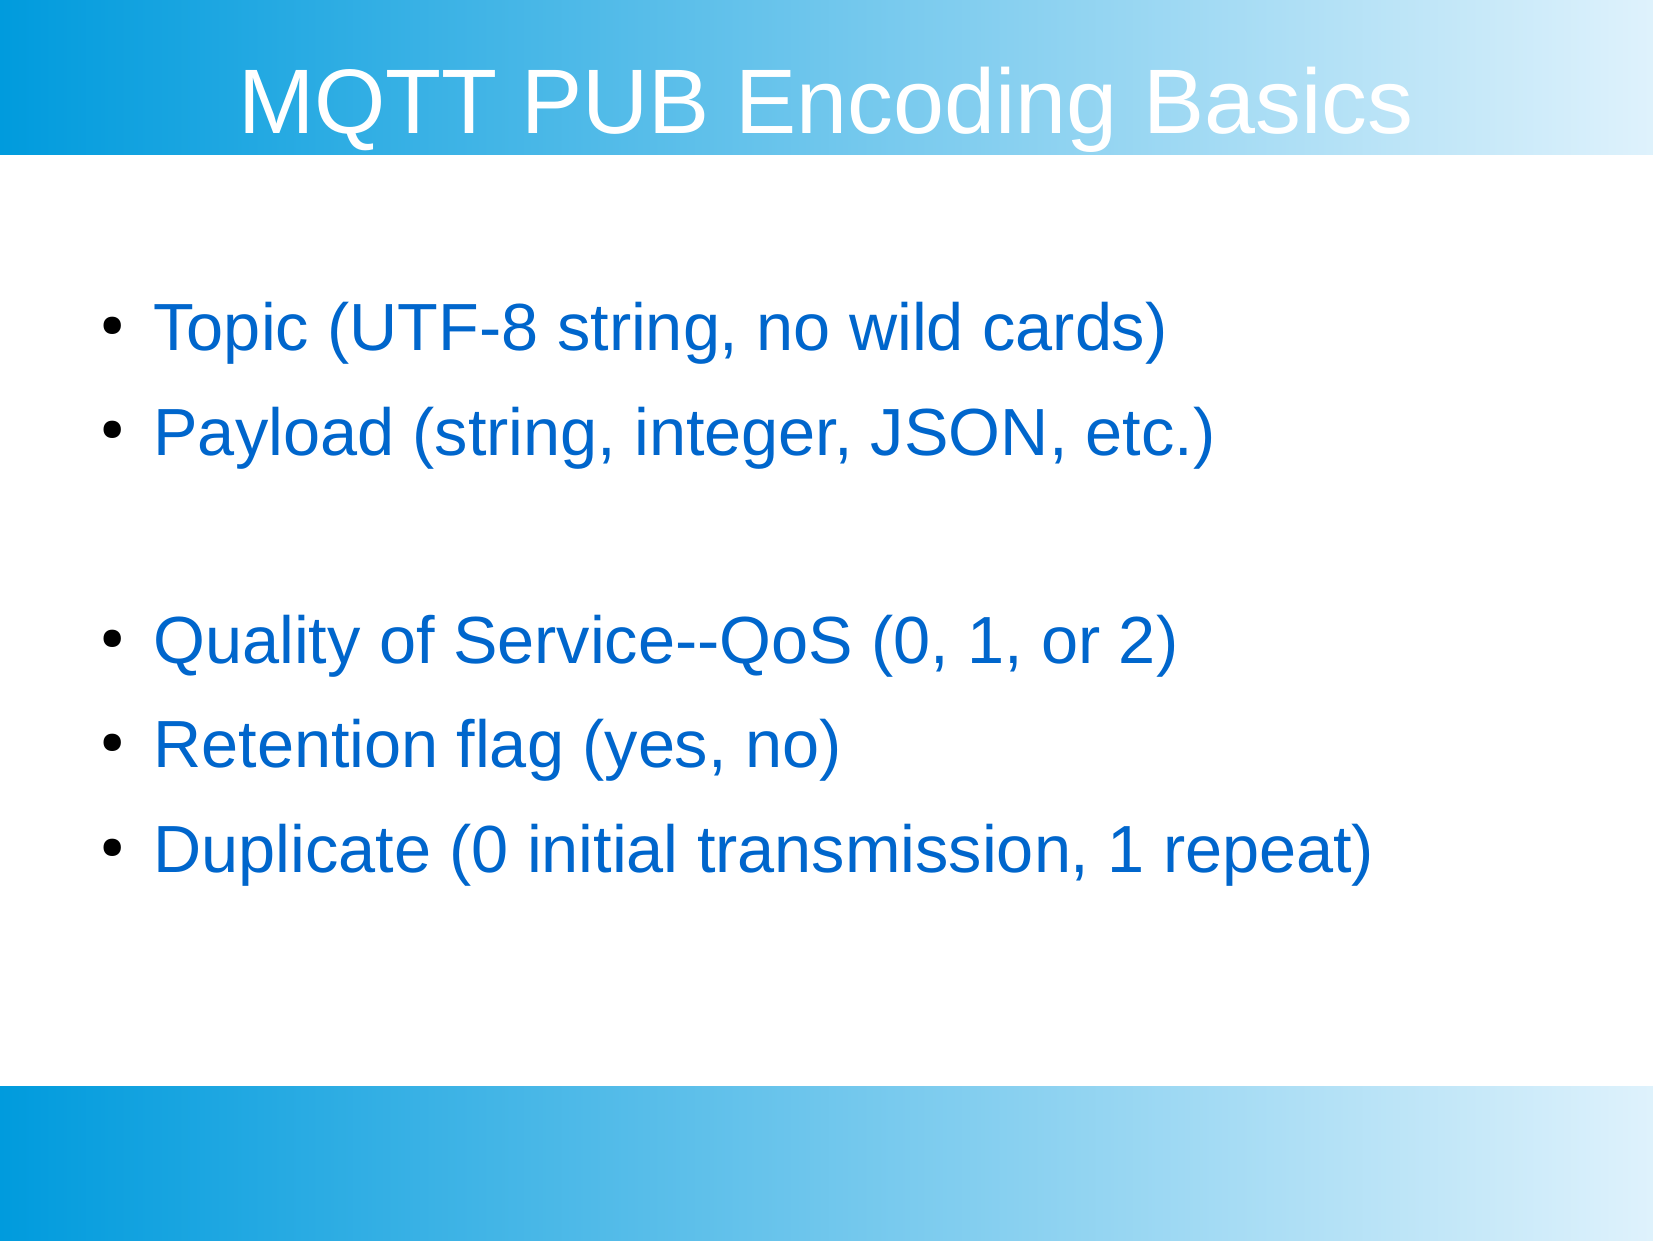

MQTT PUB Encoding Basics
# Topic (UTF-8 string, no wild cards)
Payload (string, integer, JSON, etc.)
Quality of Service--QoS (0, 1, or 2)
Retention flag (yes, no)
Duplicate (0 initial transmission, 1 repeat)